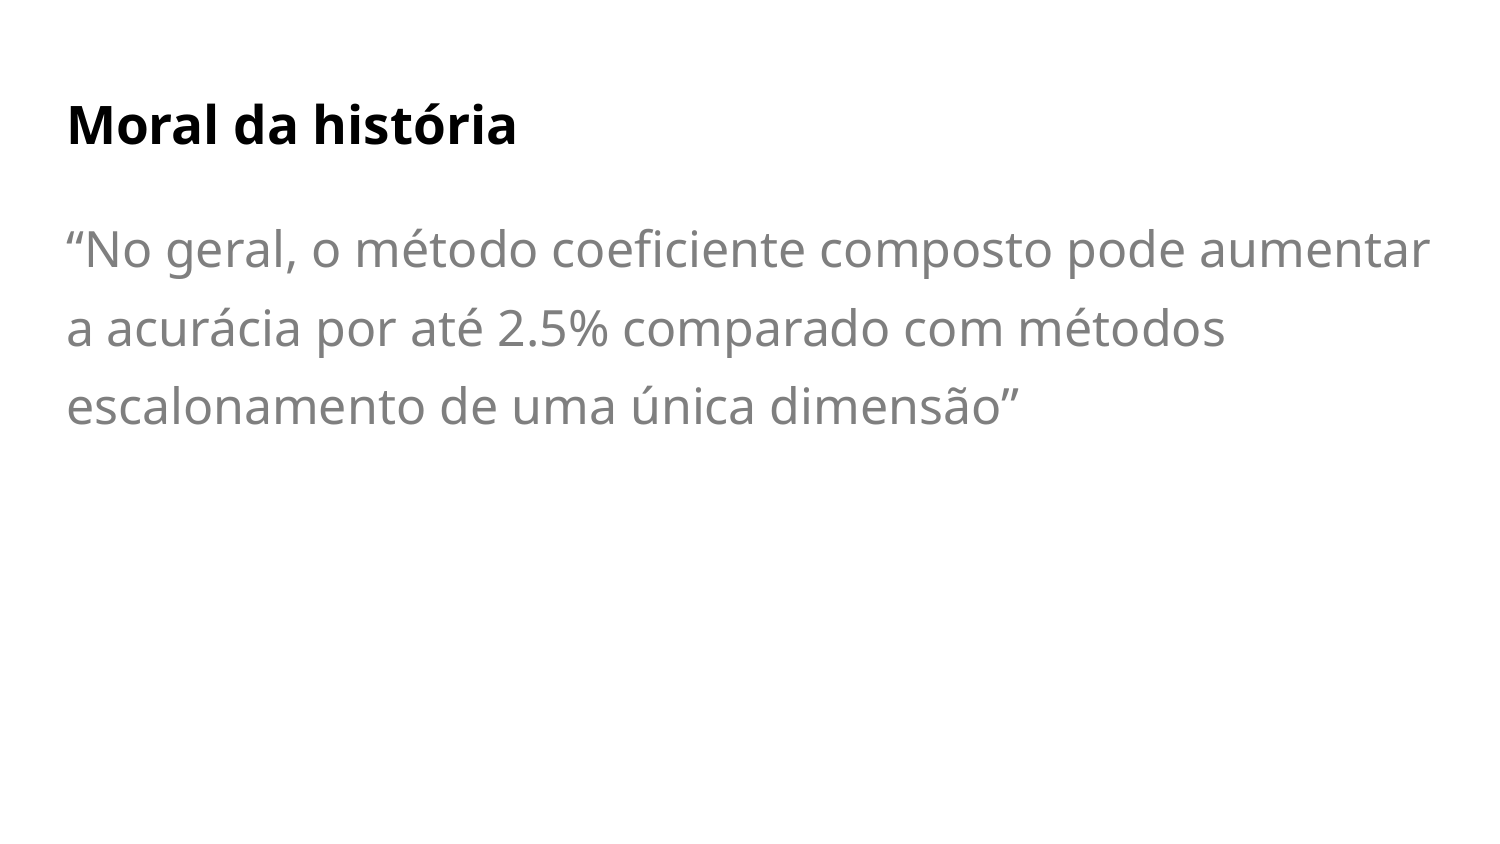

# Moral da história
“No geral, o método coeficiente composto pode aumentar a acurácia por até 2.5% comparado com métodos escalonamento de uma única dimensão”